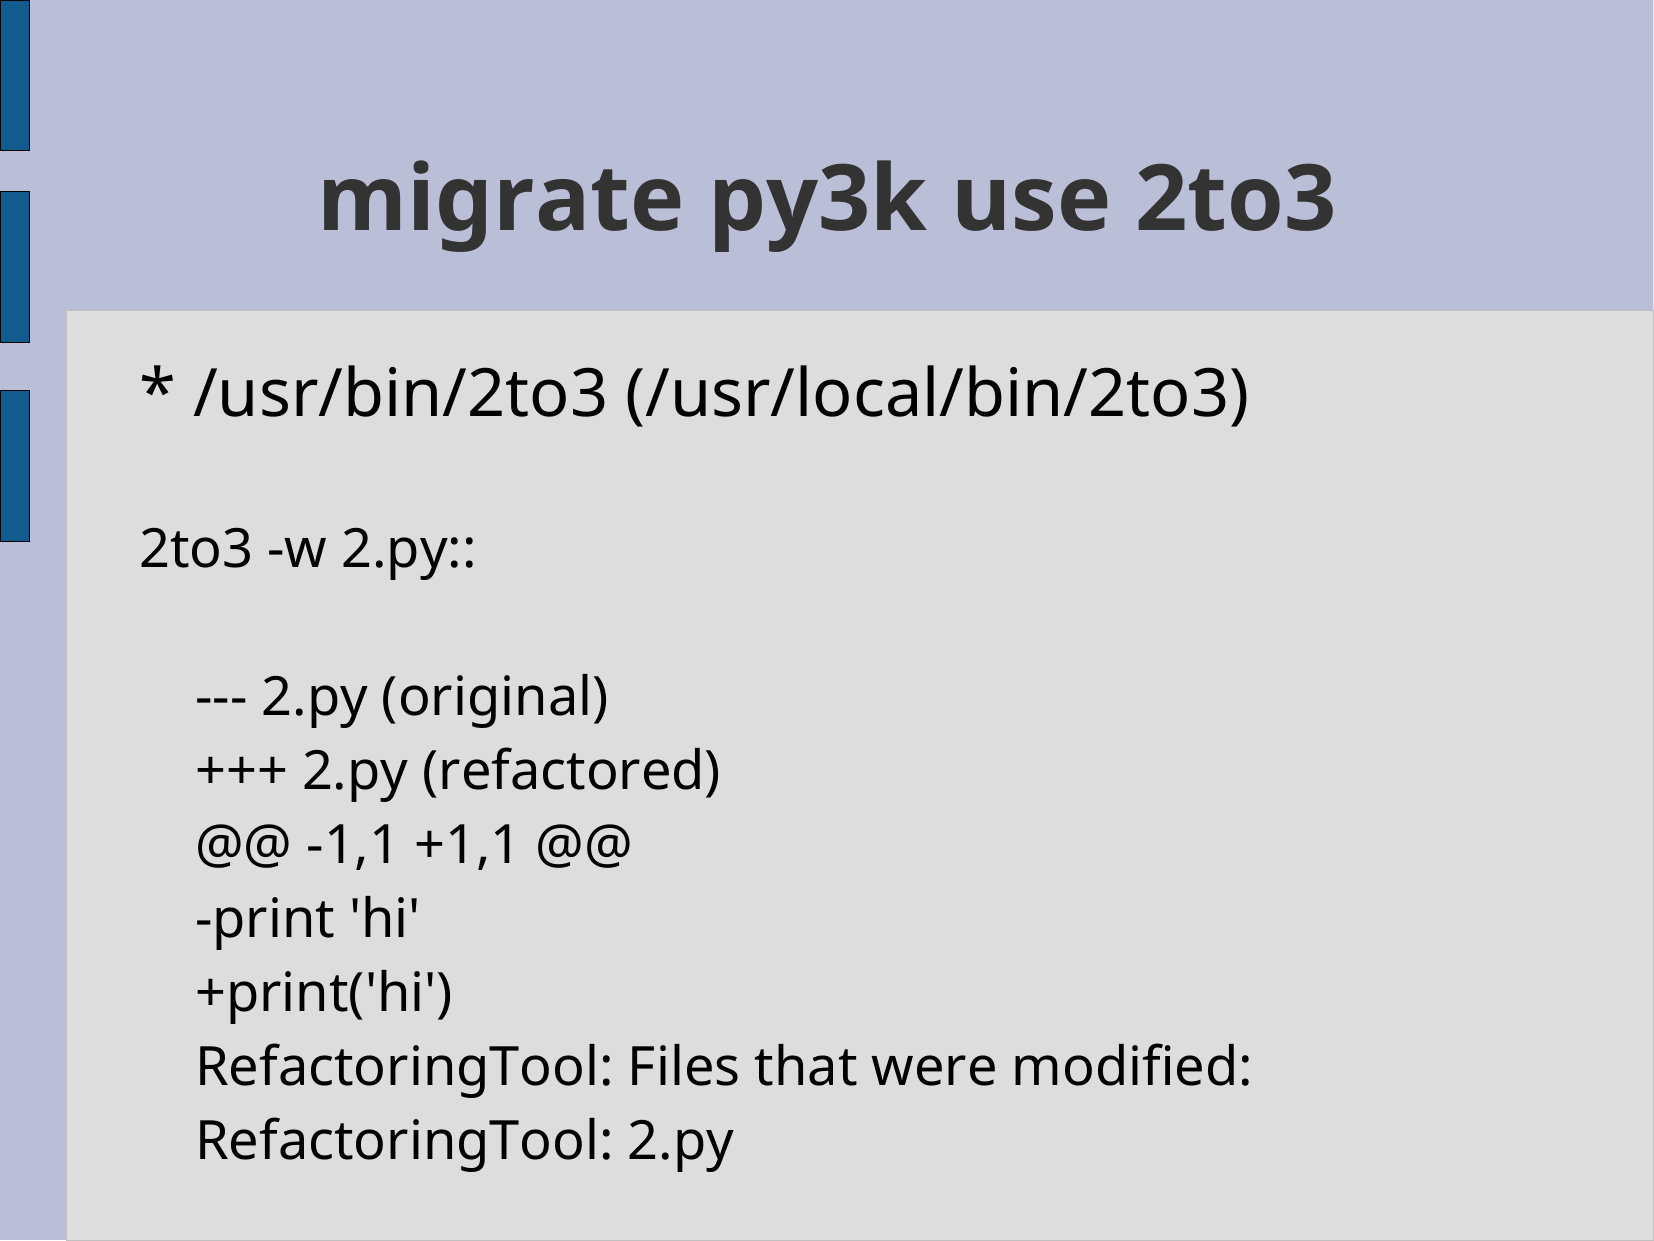

# migrate py3k use 2to3
* /usr/bin/2to3 (/usr/local/bin/2to3)
2to3 -w 2.py::
 --- 2.py (original)
 +++ 2.py (refactored)
 @@ -1,1 +1,1 @@
 -print 'hi'
 +print('hi')
 RefactoringTool: Files that were modified:
 RefactoringTool: 2.py